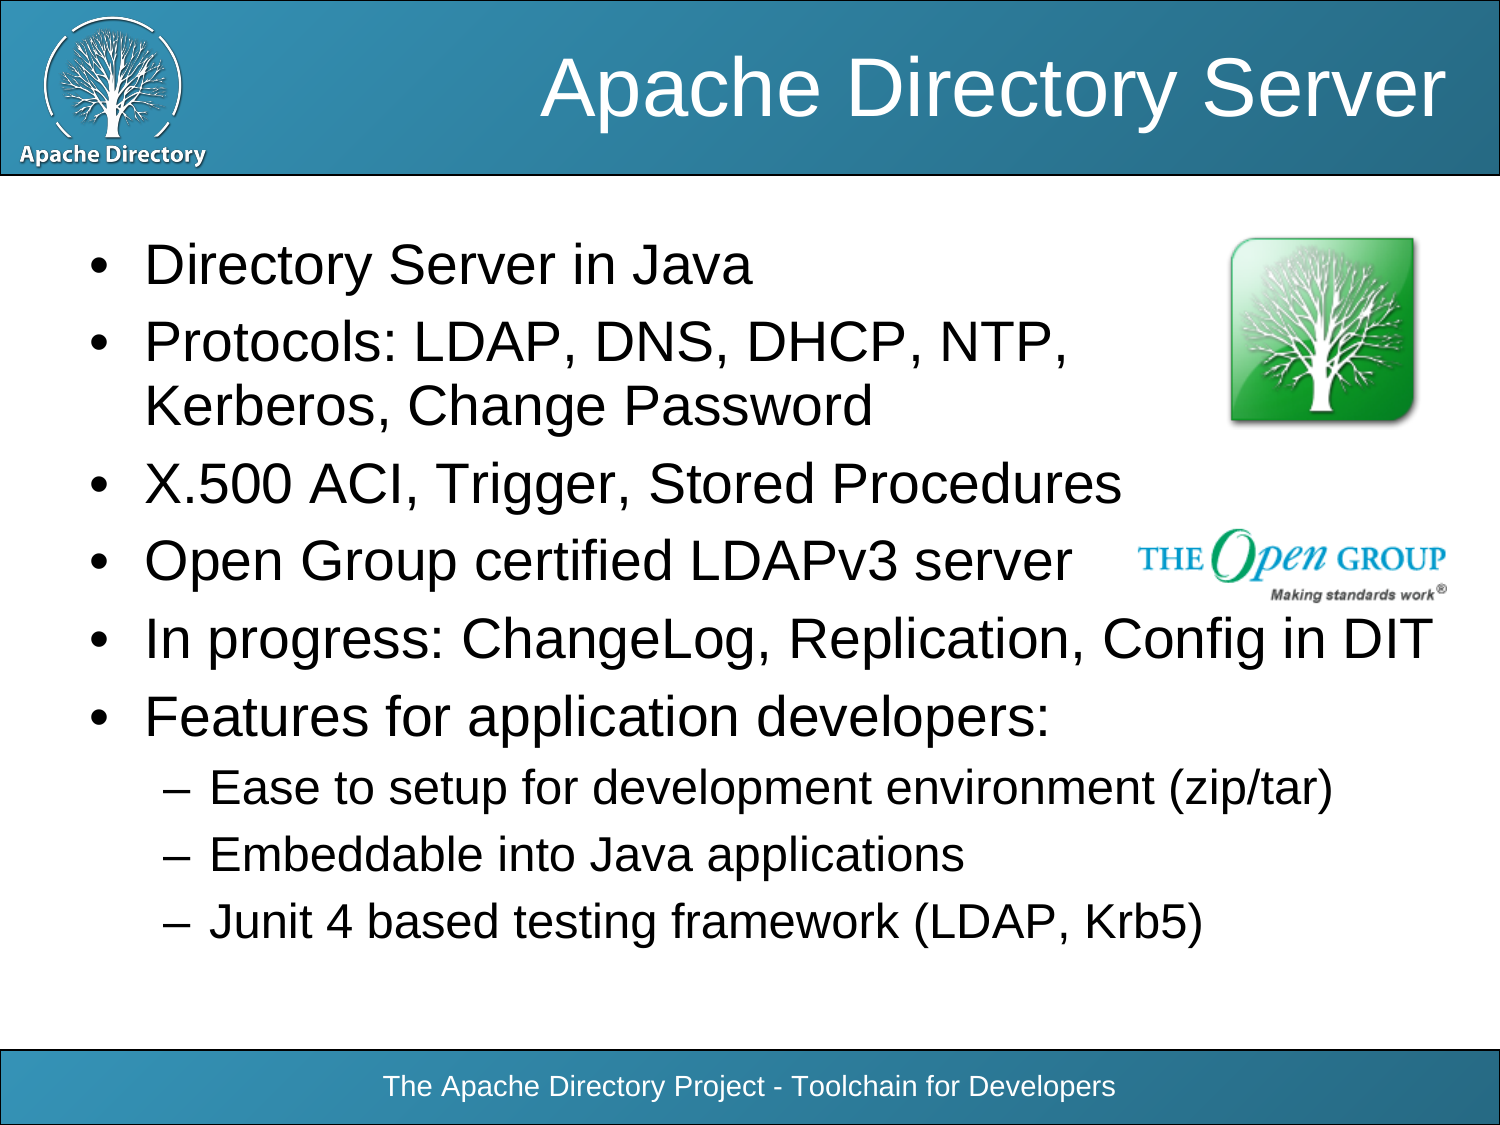

# Apache Directory Server
Directory Server in Java
Protocols: LDAP, DNS, DHCP, NTP,
Kerberos, Change Password
X.500 ACI, Trigger, Stored Procedures
Open Group certified LDAPv3 server
In progress: ChangeLog, Replication, Config in DIT
Features for application developers:
Ease to setup for development environment (zip/tar)
Embeddable into Java applications
Junit 4 based testing framework (LDAP, Krb5)